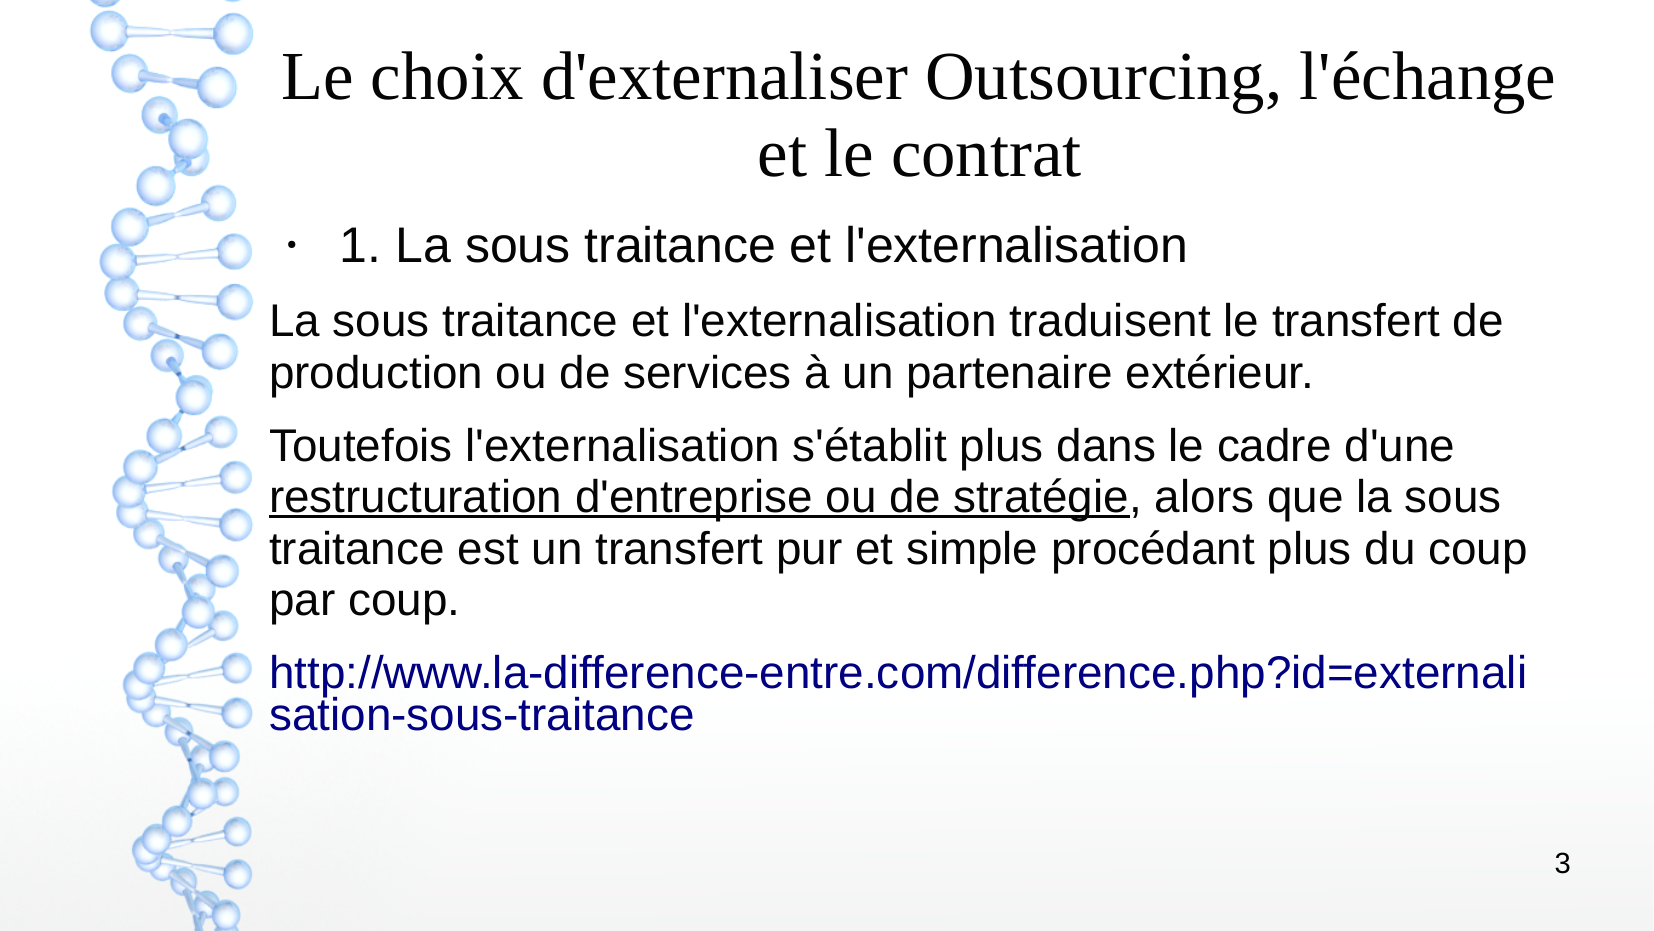

# Le choix d'externaliser Outsourcing, l'échange et le contrat
1. La sous traitance et l'externalisation
La sous traitance et l'externalisation traduisent le transfert de production ou de services à un partenaire extérieur.
Toutefois l'externalisation s'établit plus dans le cadre d'une restructuration d'entreprise ou de stratégie, alors que la sous traitance est un transfert pur et simple procédant plus du coup par coup.
http://www.la-difference-entre.com/difference.php?id=externalisation-sous-traitance
3